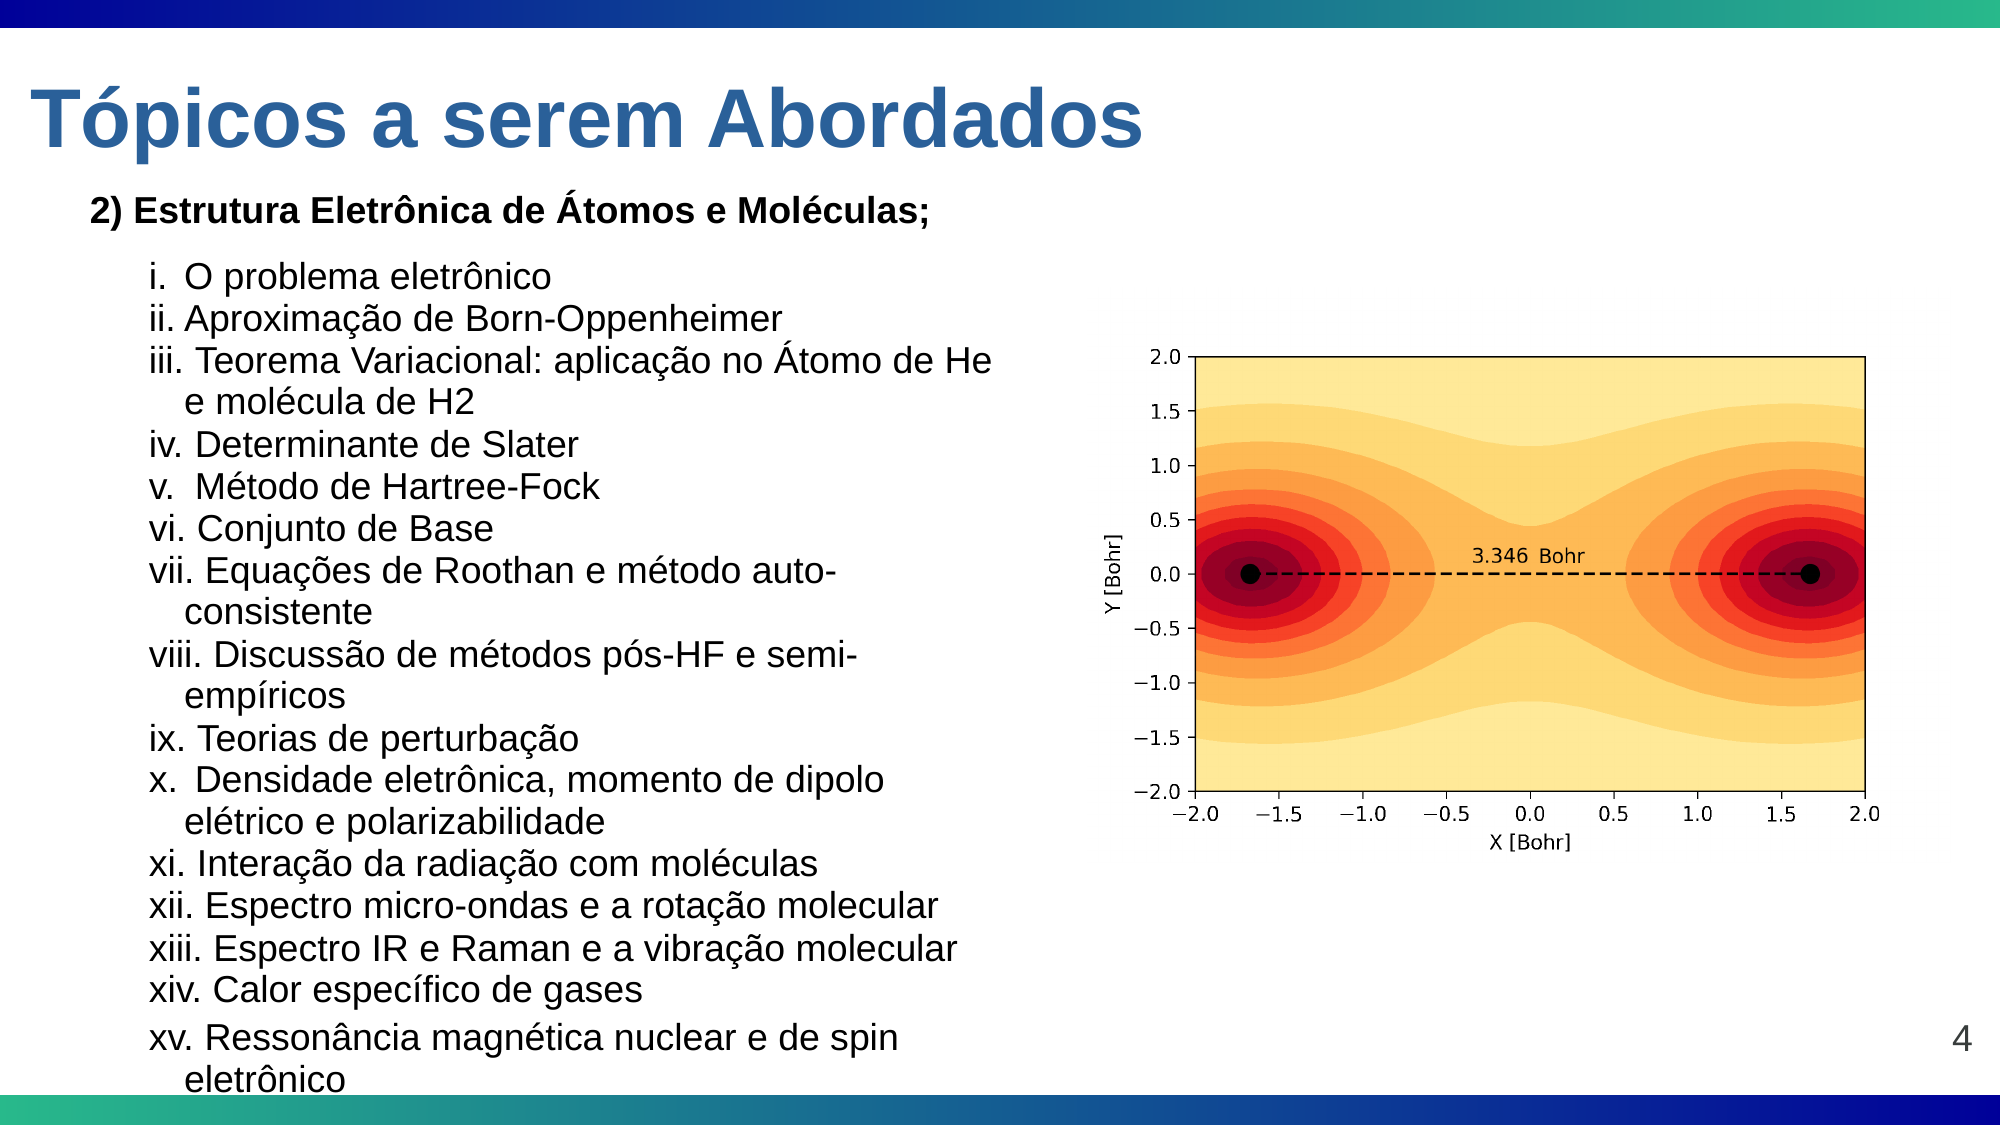

Tópicos a serem Abordados
2) Estrutura Eletrônica de Átomos e Moléculas;
O problema eletrônico
Aproximação de Born-Oppenheimer
 Teorema Variacional: aplicação no Átomo de He e molécula de H2
 Determinante de Slater
 Método de Hartree-Fock
 Conjunto de Base
 Equações de Roothan e método auto-consistente
 Discussão de métodos pós-HF e semi-empíricos
 Teorias de perturbação
 Densidade eletrônica, momento de dipolo elétrico e polarizabilidade
 Interação da radiação com moléculas
 Espectro micro-ondas e a rotação molecular
 Espectro IR e Raman e a vibração molecular
 Calor específico de gases
 Ressonância magnética nuclear e de spin eletrônico